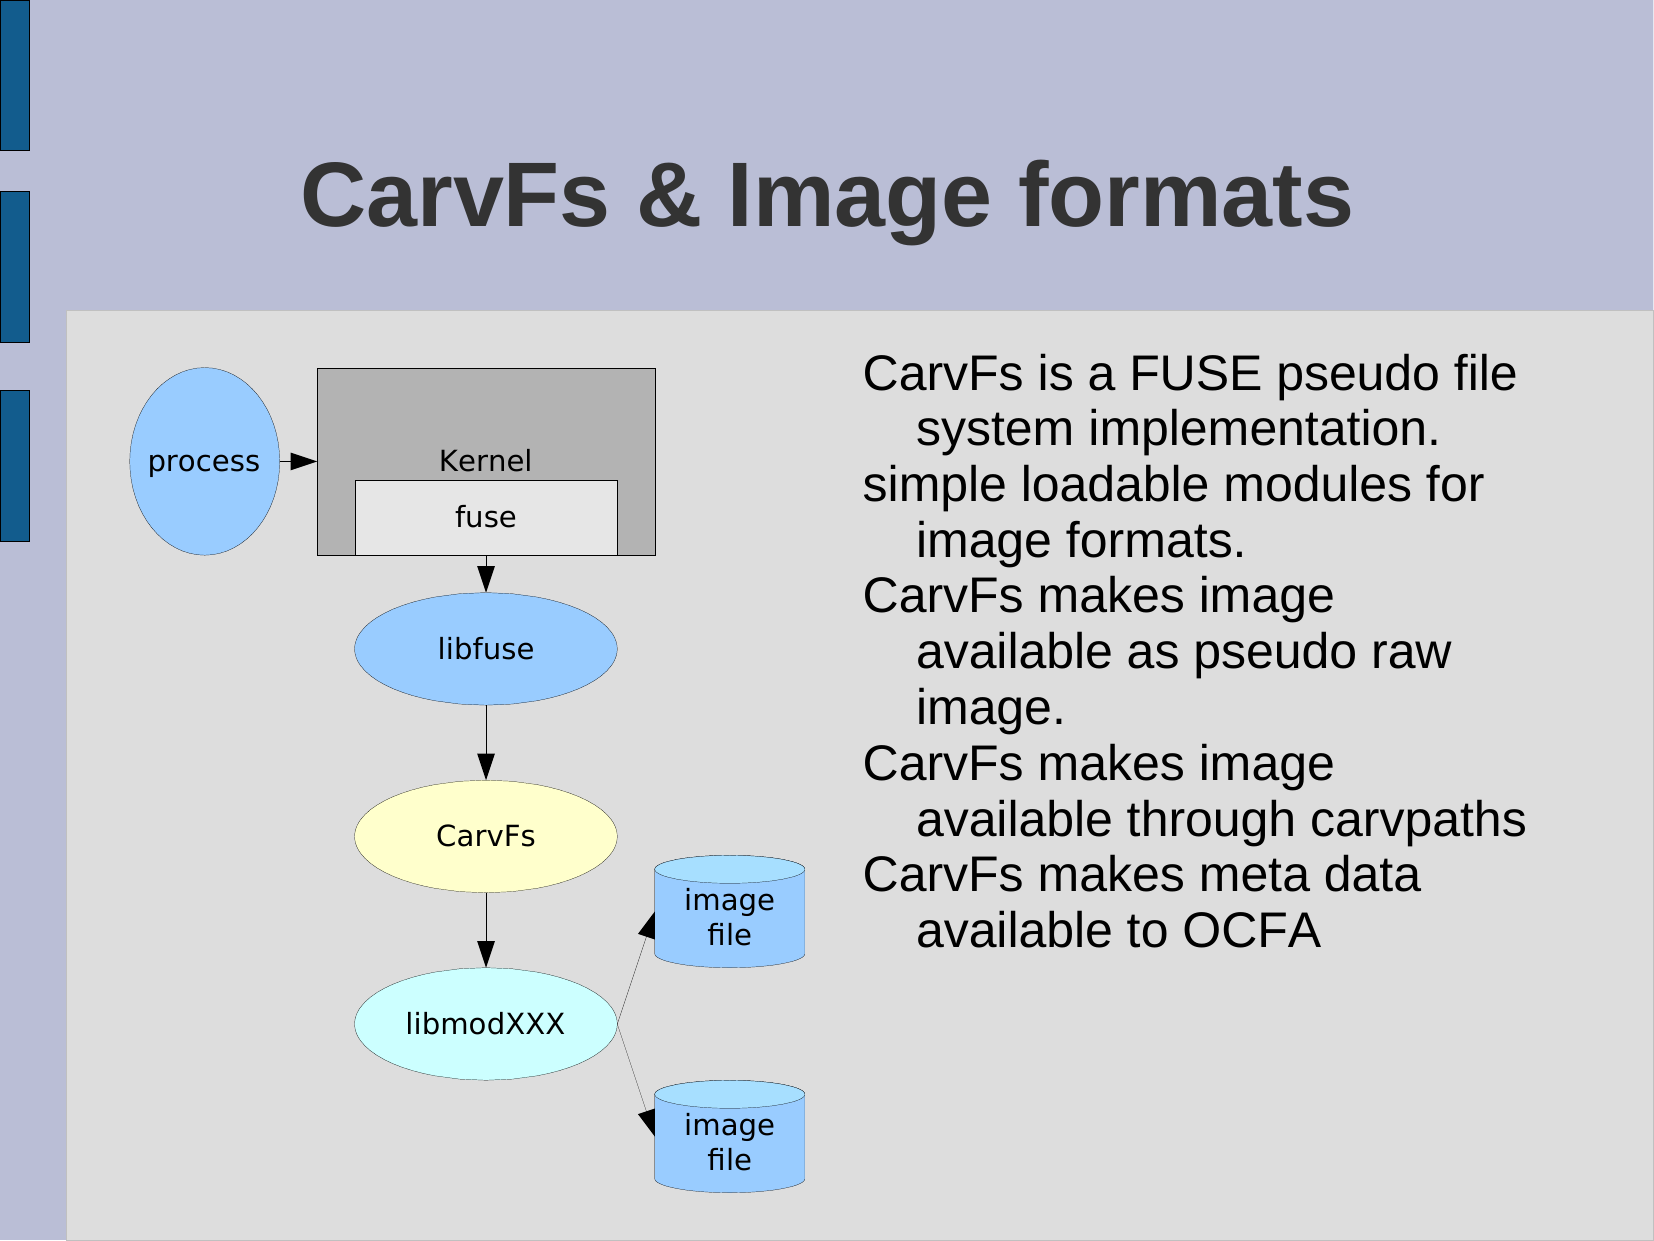

# CarvFs & Image formats
CarvFs is a FUSE pseudo file system implementation.
simple loadable modules for image formats.
CarvFs makes image available as pseudo raw image.
CarvFs makes image available through carvpaths
CarvFs makes meta data available to OCFA